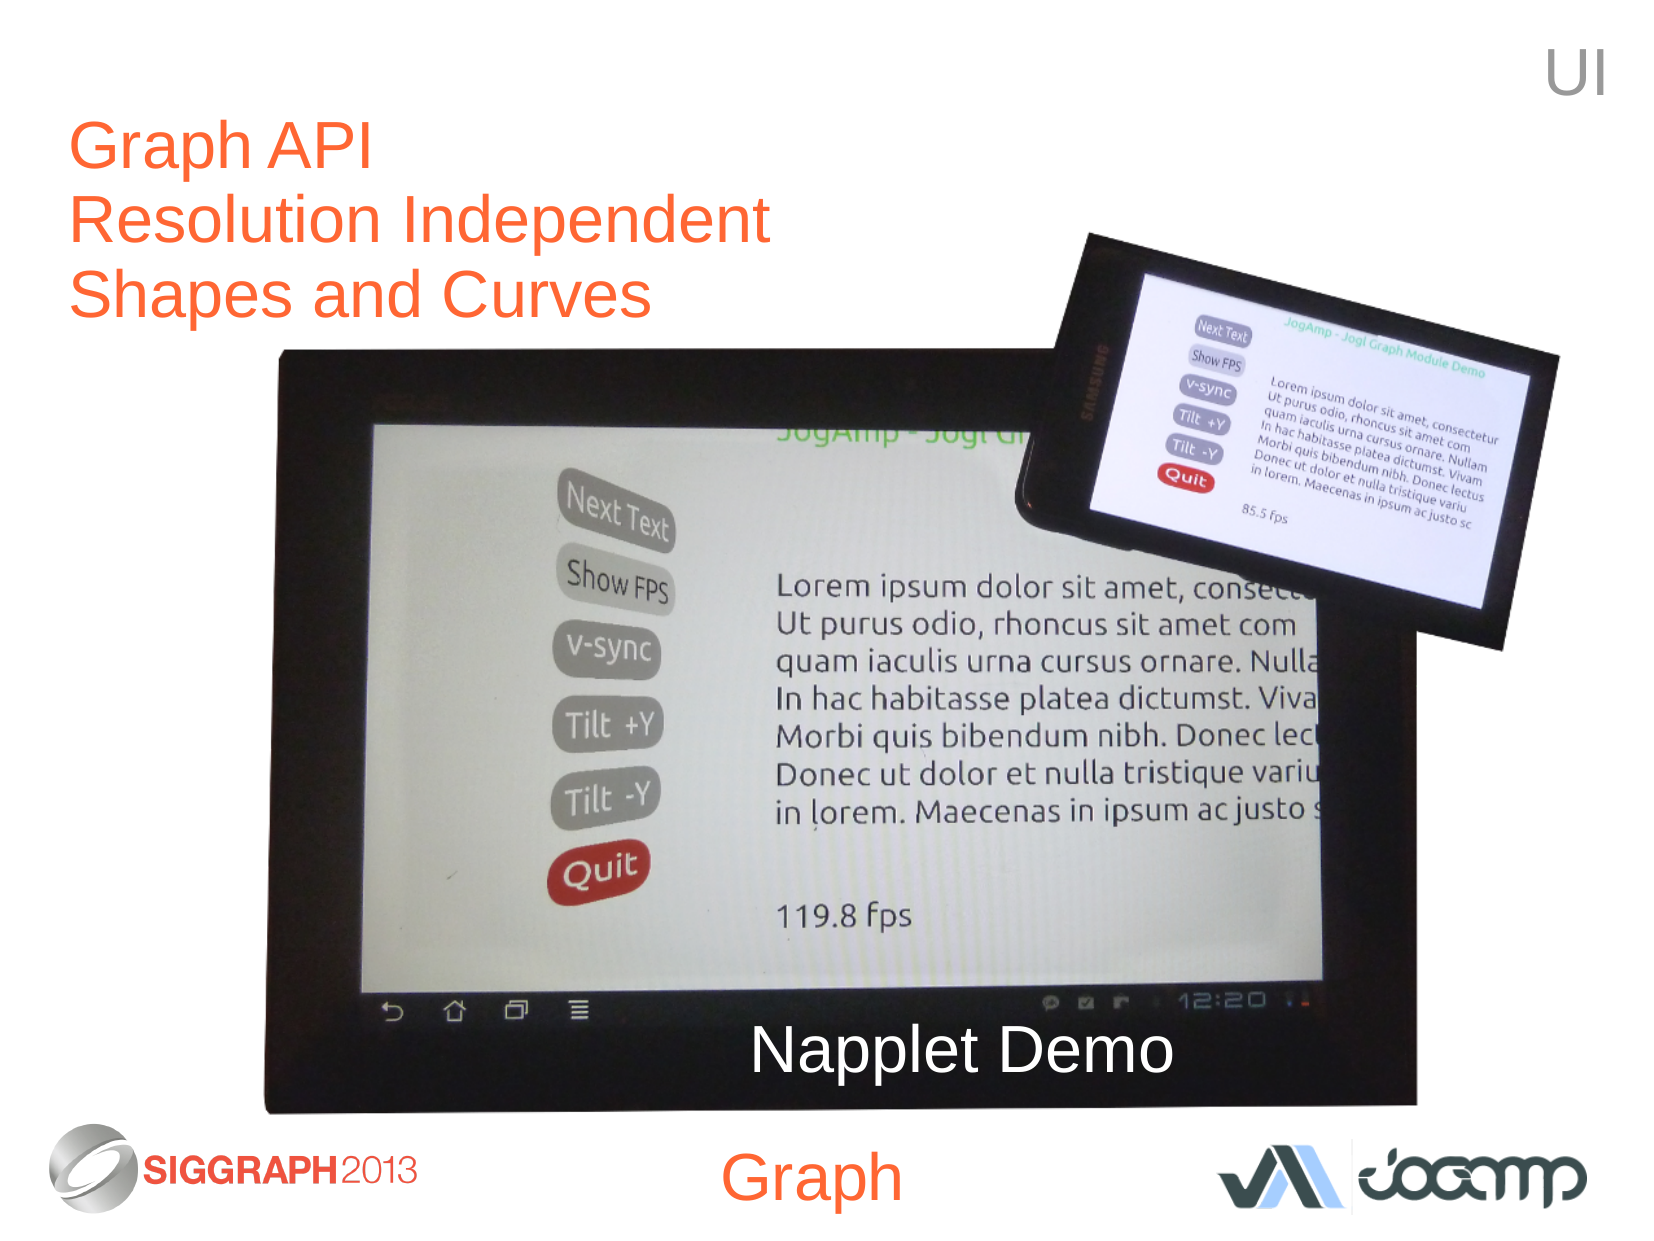

UI
# Graph API Resolution Independent Shapes and Curves
Napplet Demo
Graph